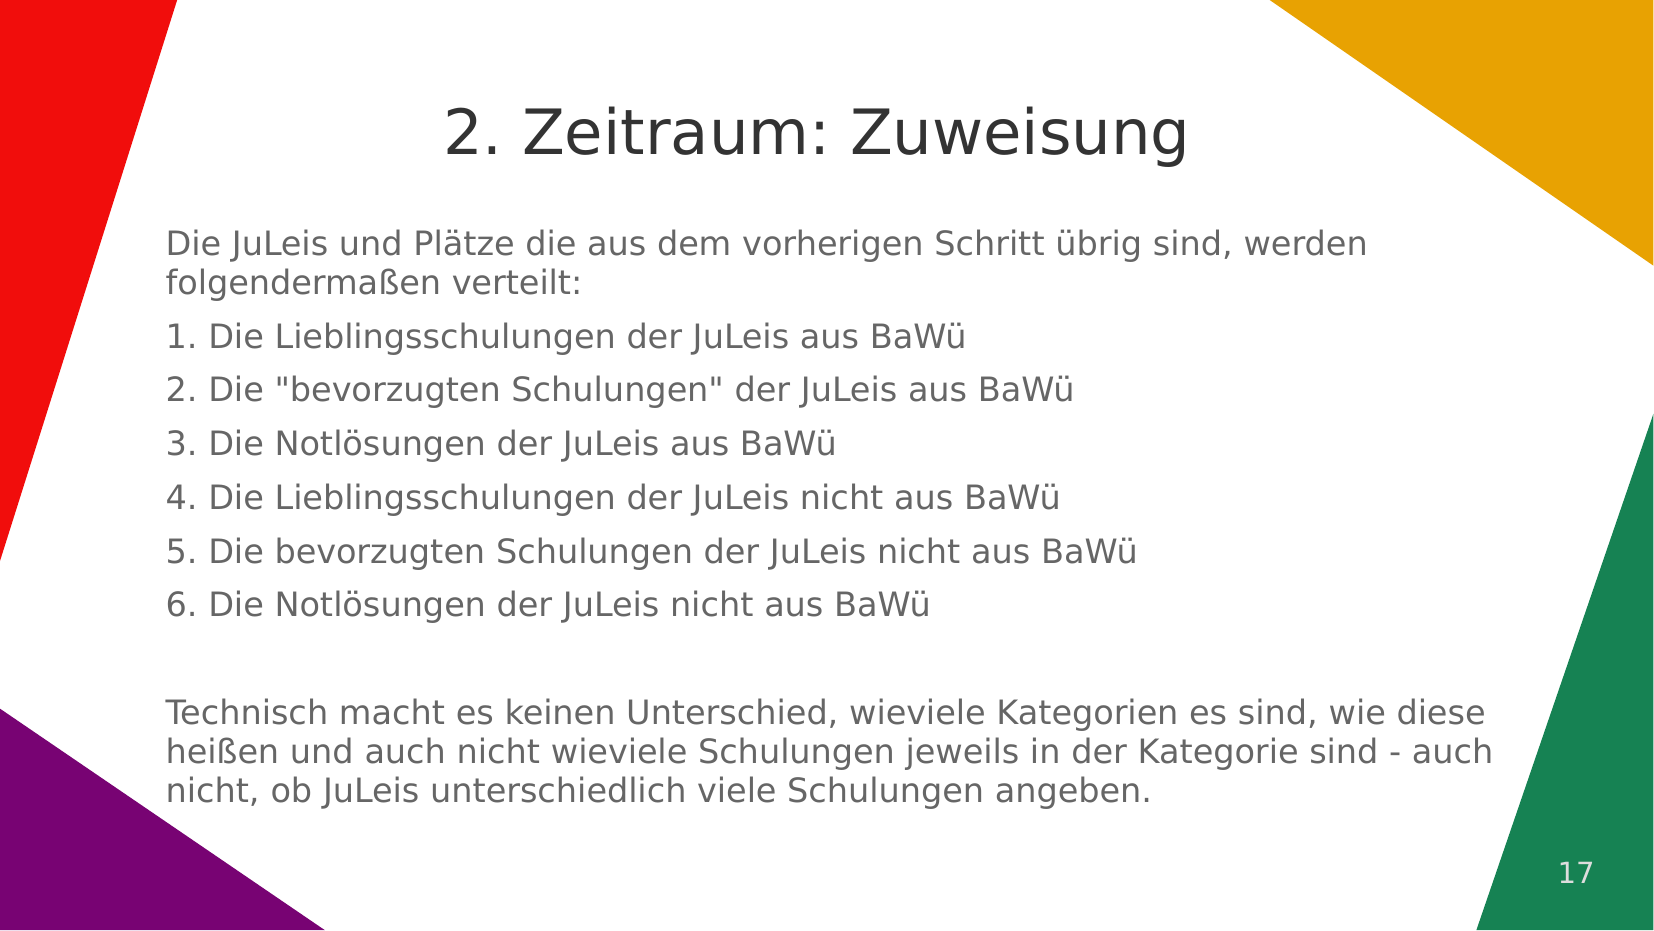

# 2. Zeitraum: Zuweisung
Die JuLeis und Plätze die aus dem vorherigen Schritt übrig sind, werden folgendermaßen verteilt:
1. Die Lieblingsschulungen der JuLeis aus BaWü
2. Die "bevorzugten Schulungen" der JuLeis aus BaWü
3. Die Notlösungen der JuLeis aus BaWü
4. Die Lieblingsschulungen der JuLeis nicht aus BaWü
5. Die bevorzugten Schulungen der JuLeis nicht aus BaWü
6. Die Notlösungen der JuLeis nicht aus BaWü
Technisch macht es keinen Unterschied, wieviele Kategorien es sind, wie diese heißen und auch nicht wieviele Schulungen jeweils in der Kategorie sind - auch nicht, ob JuLeis unterschiedlich viele Schulungen angeben.
17